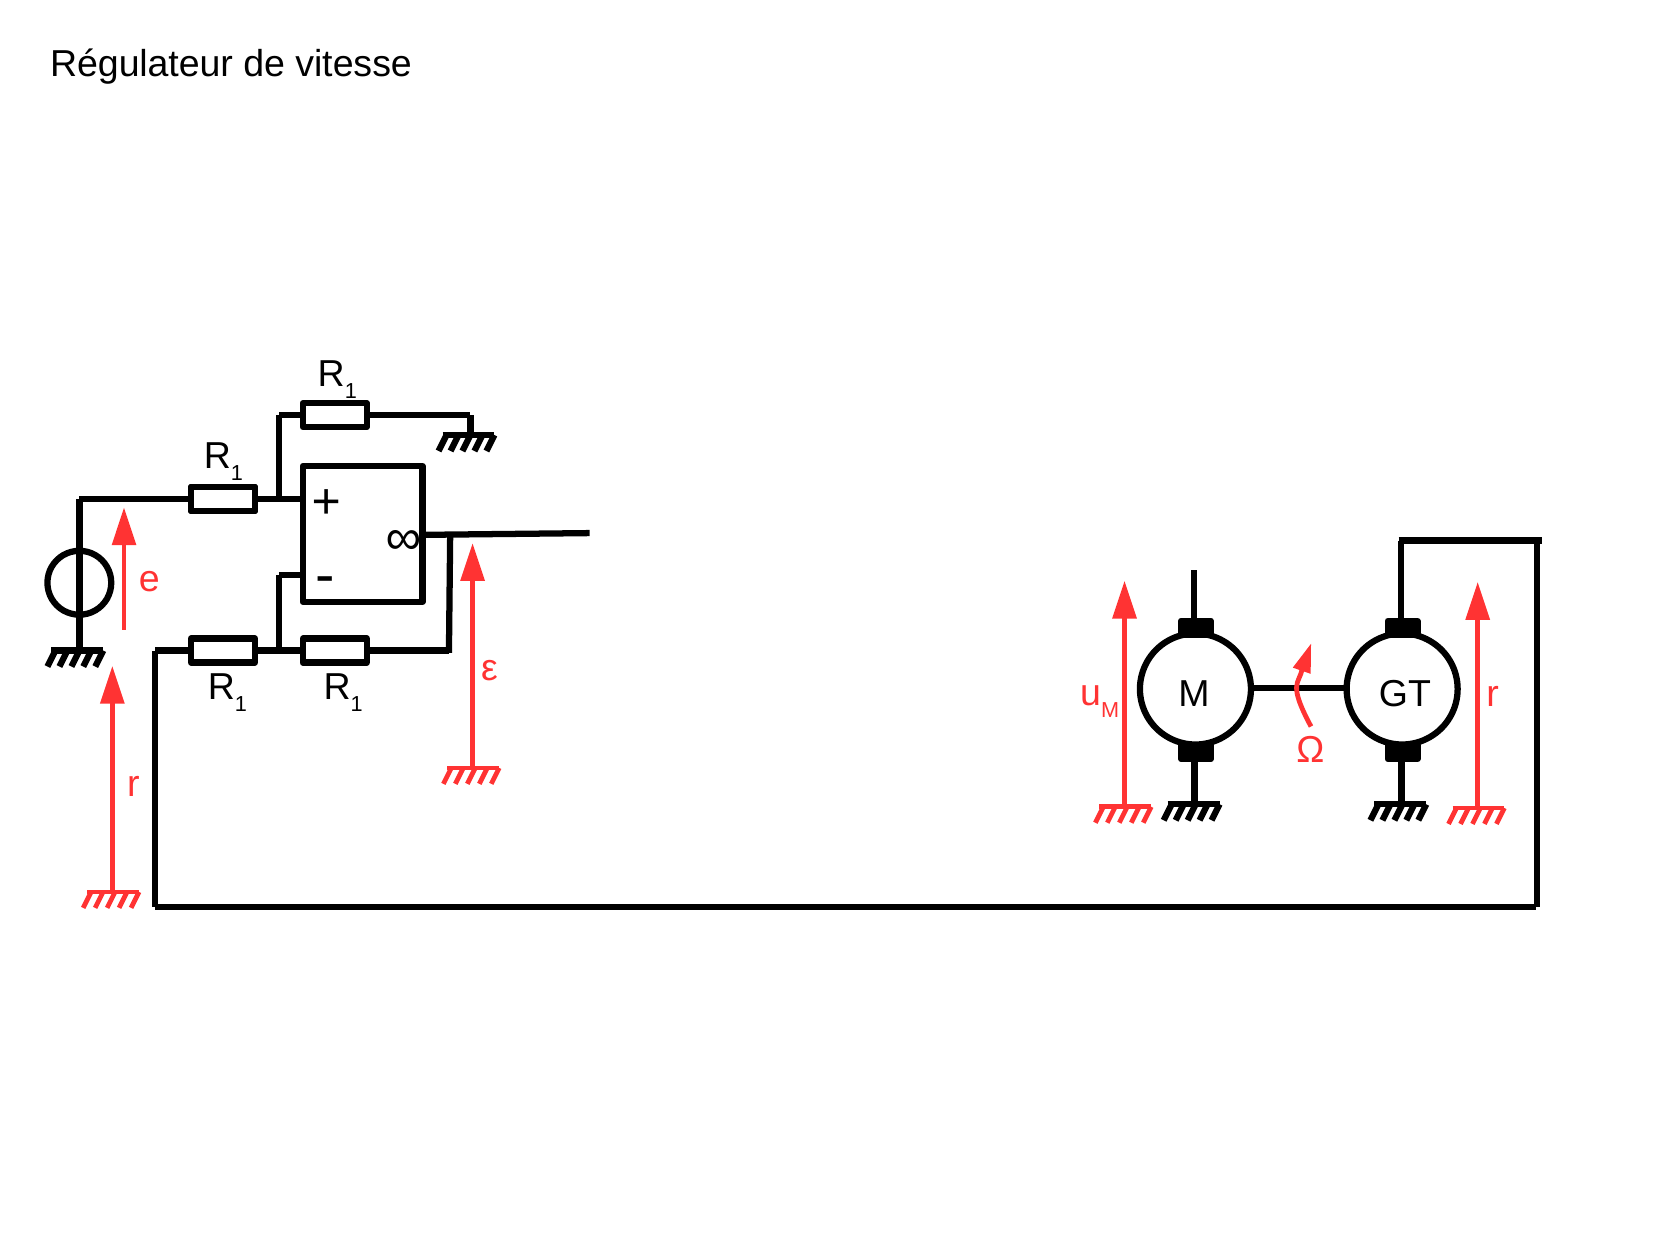

Régulateur de vitesse
R1
R1
+
∞
-
e
ε
R1
R1
uM
M
GT
r
Ω
r